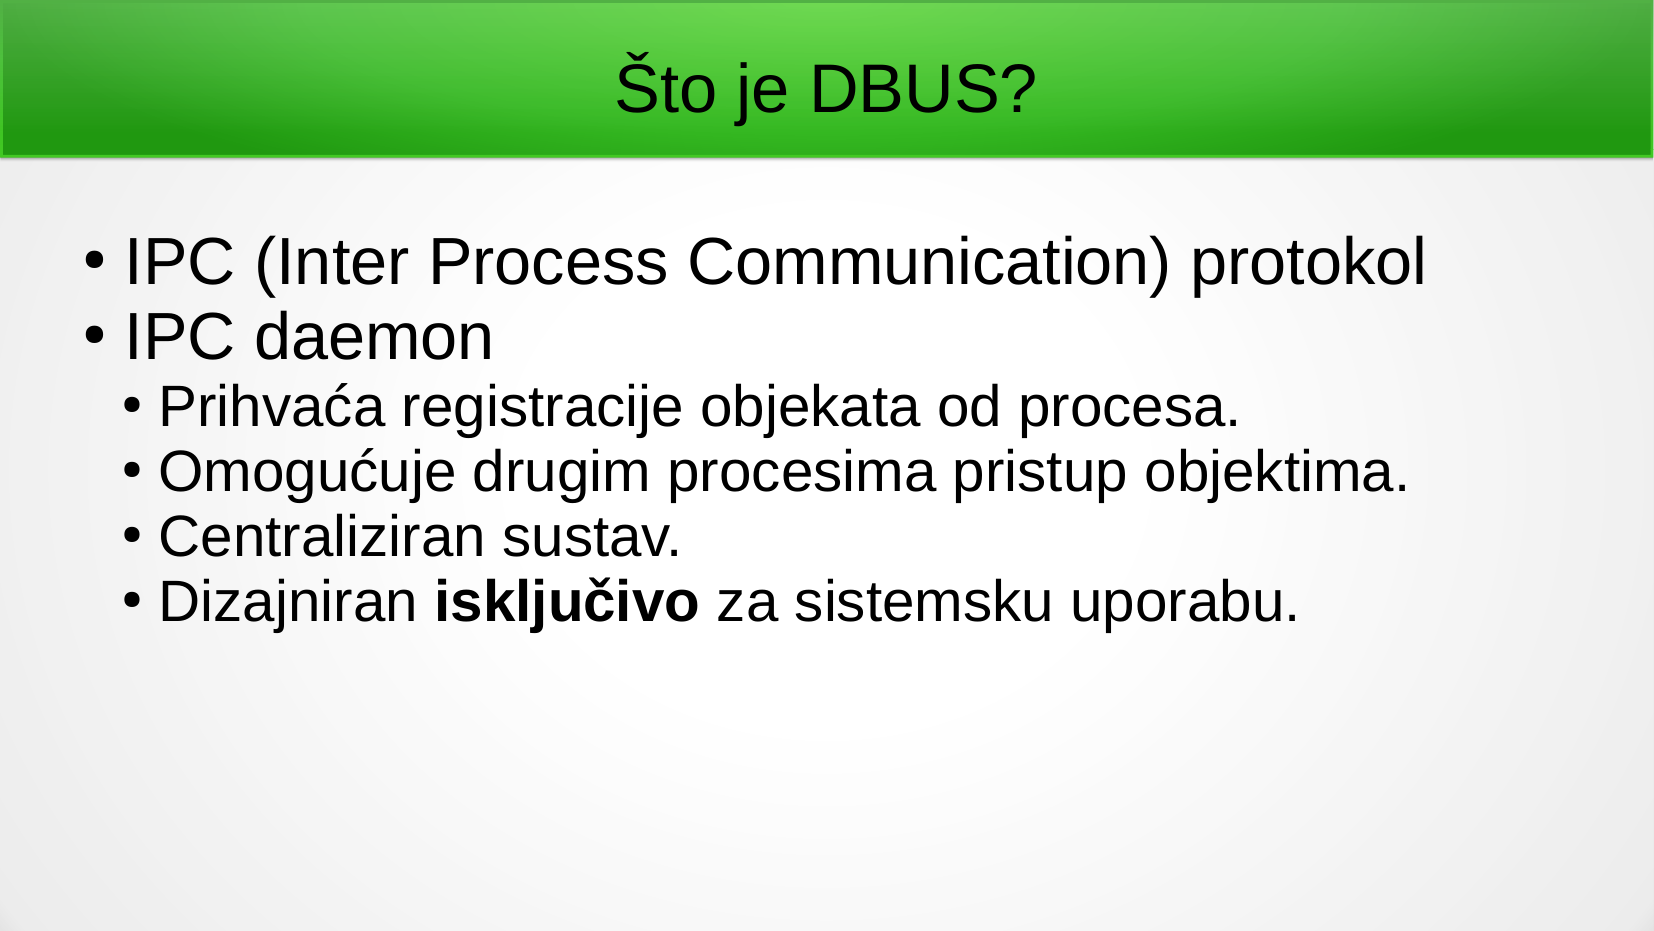

# Što je DBUS?
 IPC (Inter Process Communication) protokol
 IPC daemon
 Prihvaća registracije objekata od procesa.
 Omogućuje drugim procesima pristup objektima.
 Centraliziran sustav.
 Dizajniran isključivo za sistemsku uporabu.